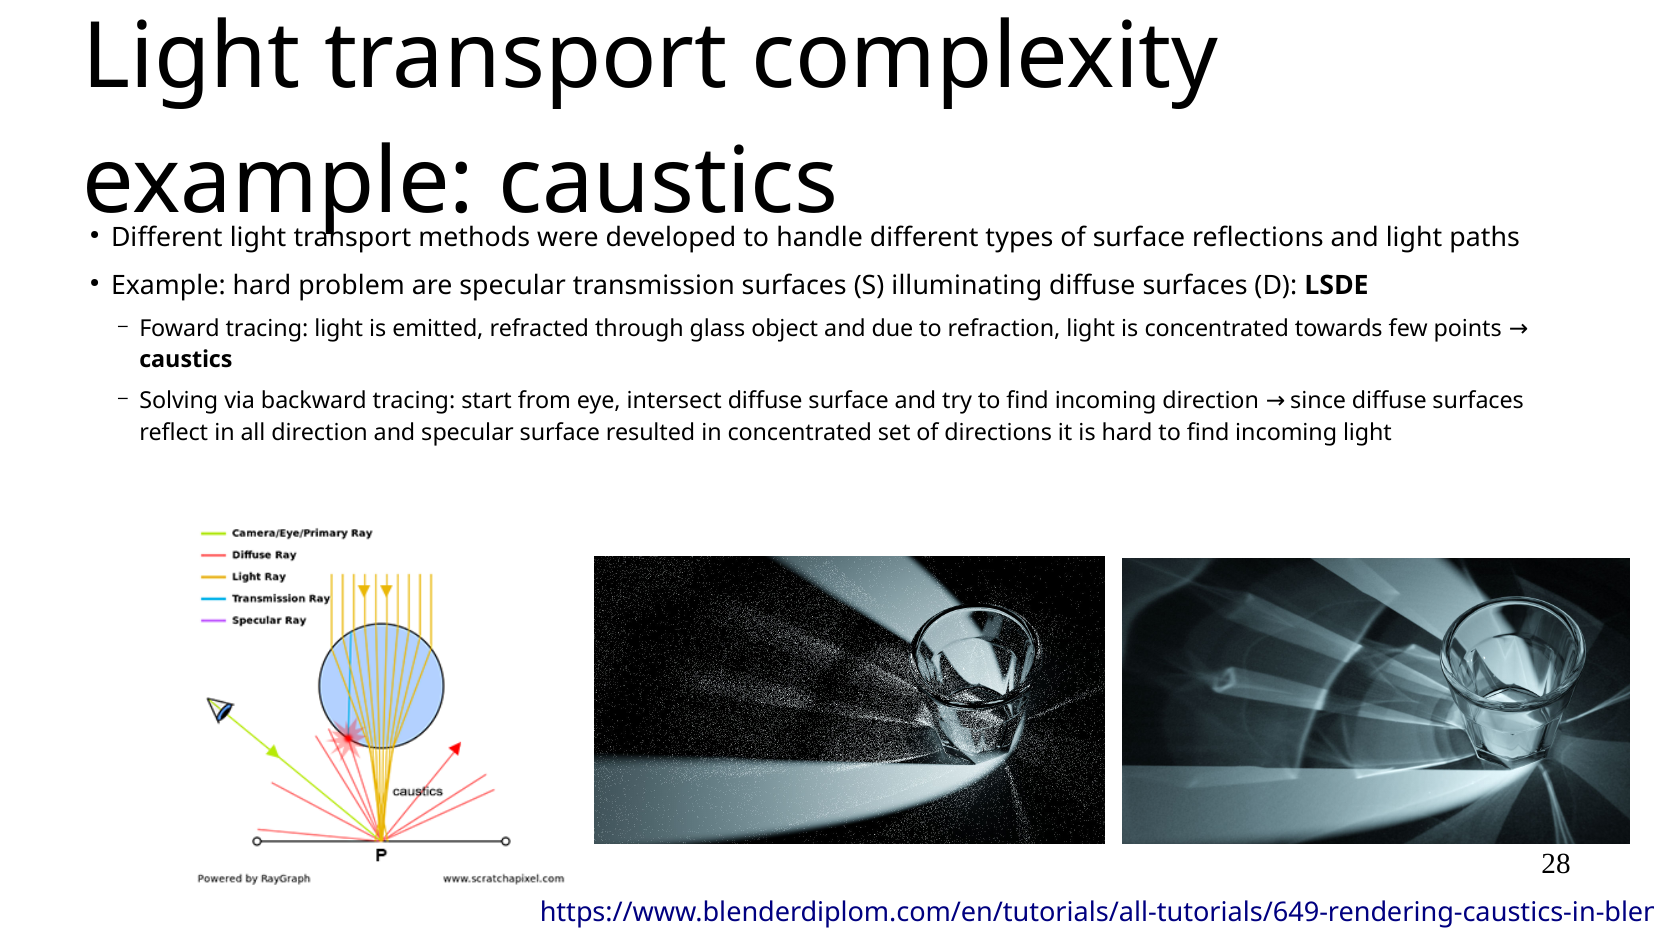

# Light transport complexity example: caustics
Different light transport methods were developed to handle different types of surface reflections and light paths
Example: hard problem are specular transmission surfaces (S) illuminating diffuse surfaces (D): LSDE
Foward tracing: light is emitted, refracted through glass object and due to refraction, light is concentrated towards few points → caustics
Solving via backward tracing: start from eye, intersect diffuse surface and try to find incoming direction → since diffuse surfaces reflect in all direction and specular surface resulted in concentrated set of directions it is hard to find incoming light
28
https://www.blenderdiplom.com/en/tutorials/all-tutorials/649-rendering-caustics-in-blender-with-appleseed.html